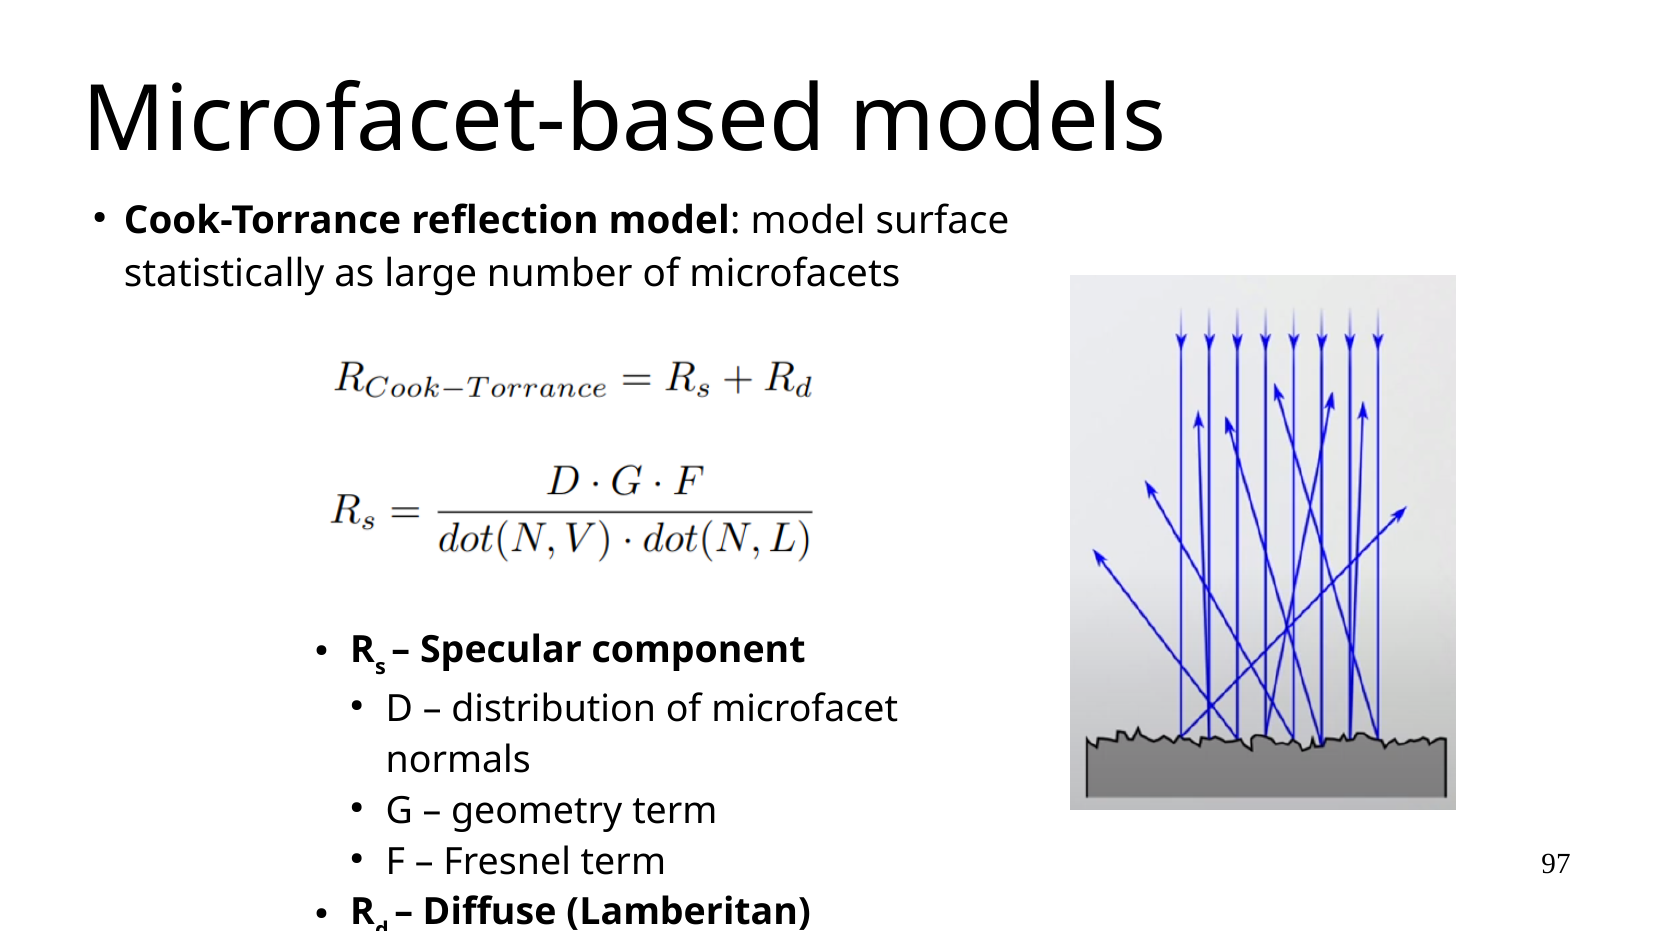

# Microfacet-based models
Cook-Torrance reflection model: model surface statistically as large number of microfacets
Rs – Specular component
D – distribution of microfacet normals
G – geometry term
F – Fresnel term
Rd – Diffuse (Lamberitan) reflection model
97